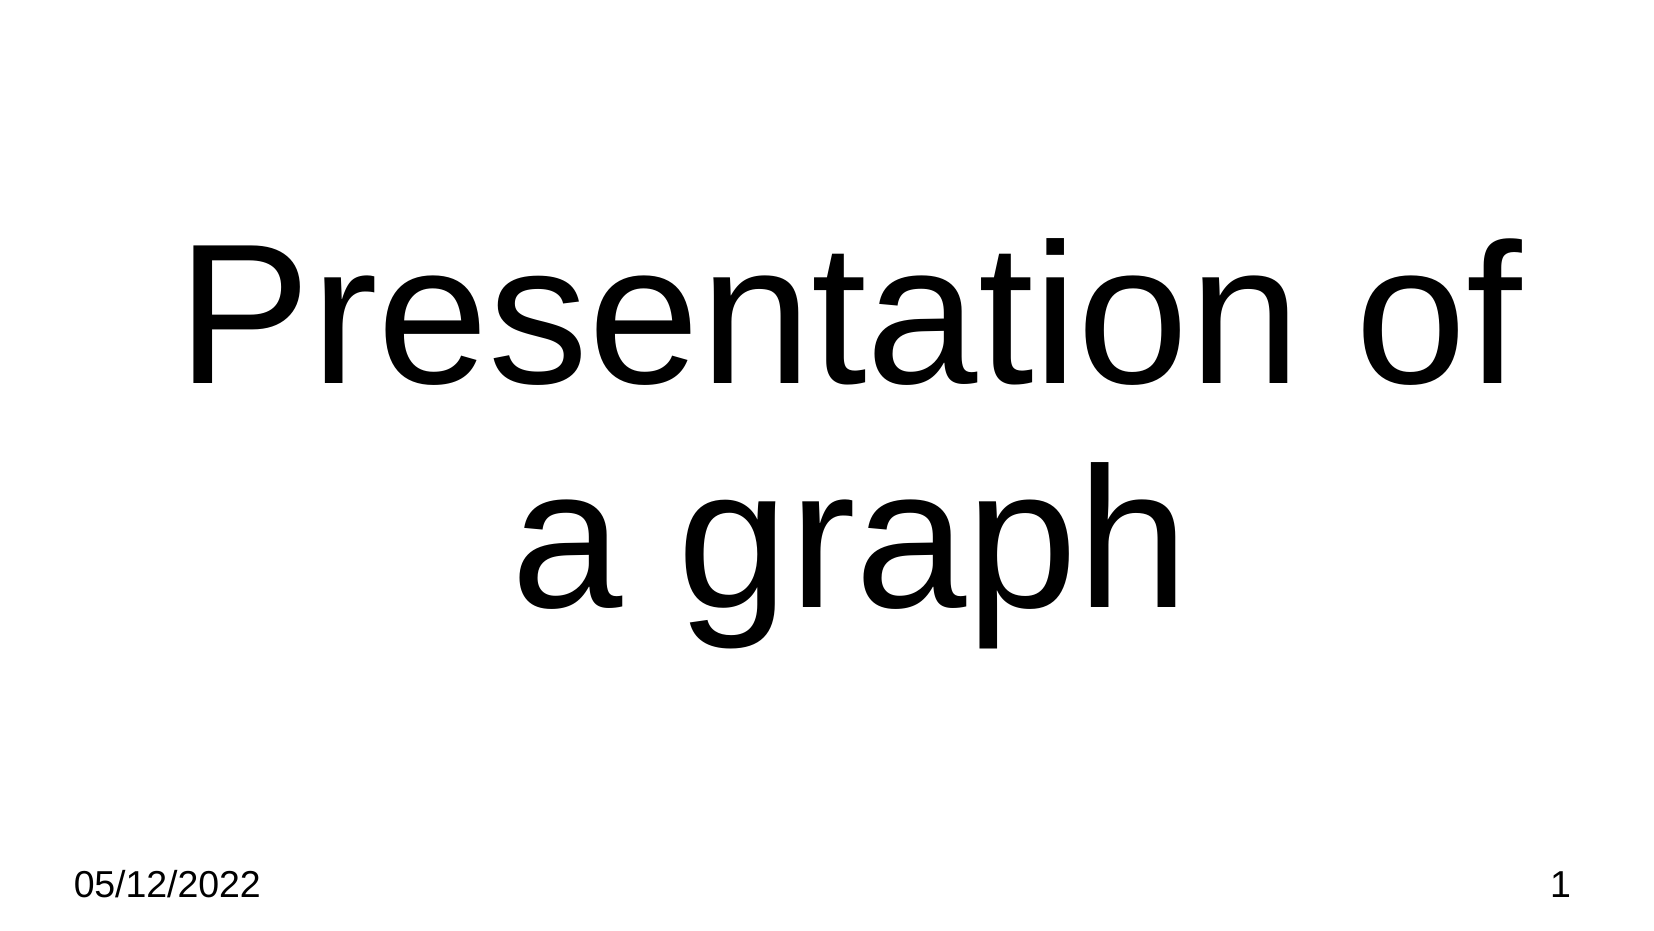

# Presentation of a graph
05/12/2022
1